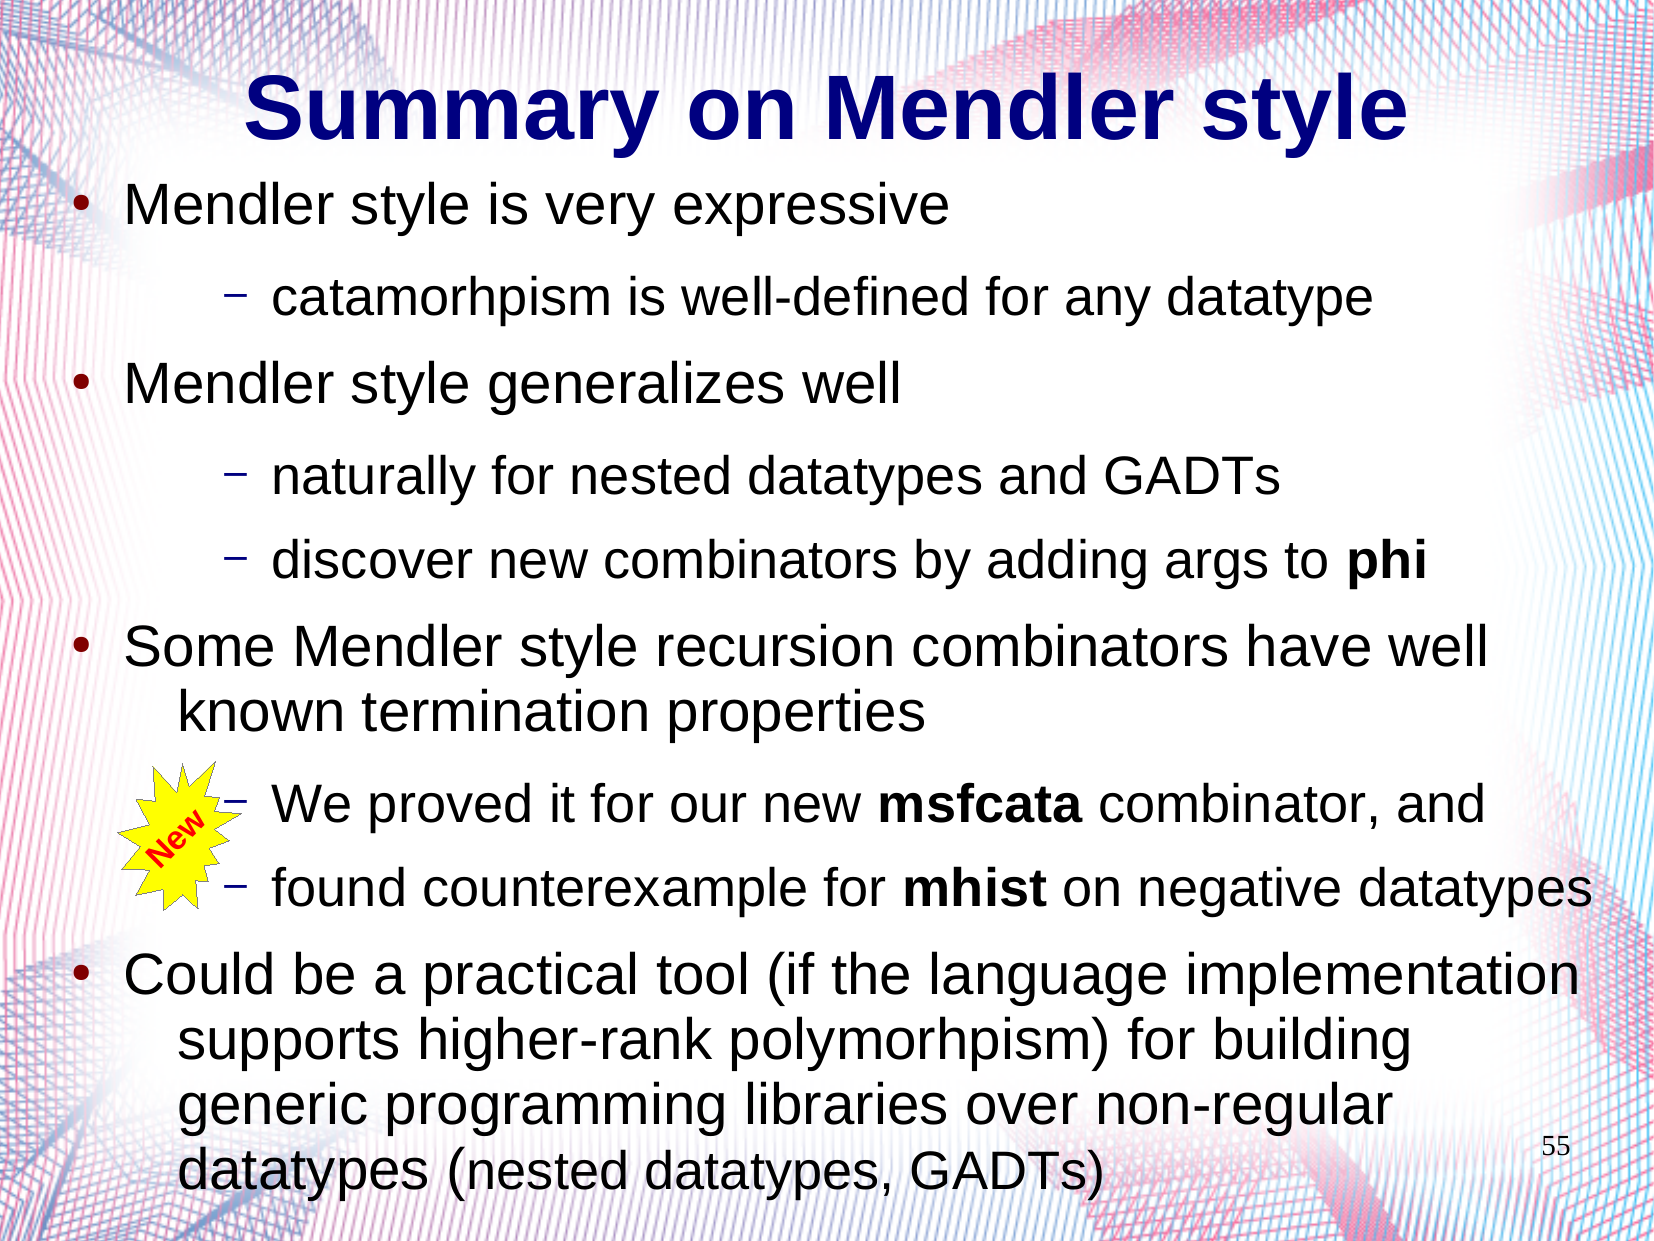

# Summary on Mendler style
Mendler style is very expressive
catamorhpism is well-defined for any datatype
Mendler style generalizes well
naturally for nested datatypes and GADTs
discover new combinators by adding args to phi
Some Mendler style recursion combinators have well known termination properties
We proved it for our new msfcata combinator, and
found counterexample for mhist on negative datatypes
Could be a practical tool (if the language implementation supports higher-rank polymorhpism) for building generic programming libraries over non-regular datatypes (nested datatypes, GADTs)
New
55